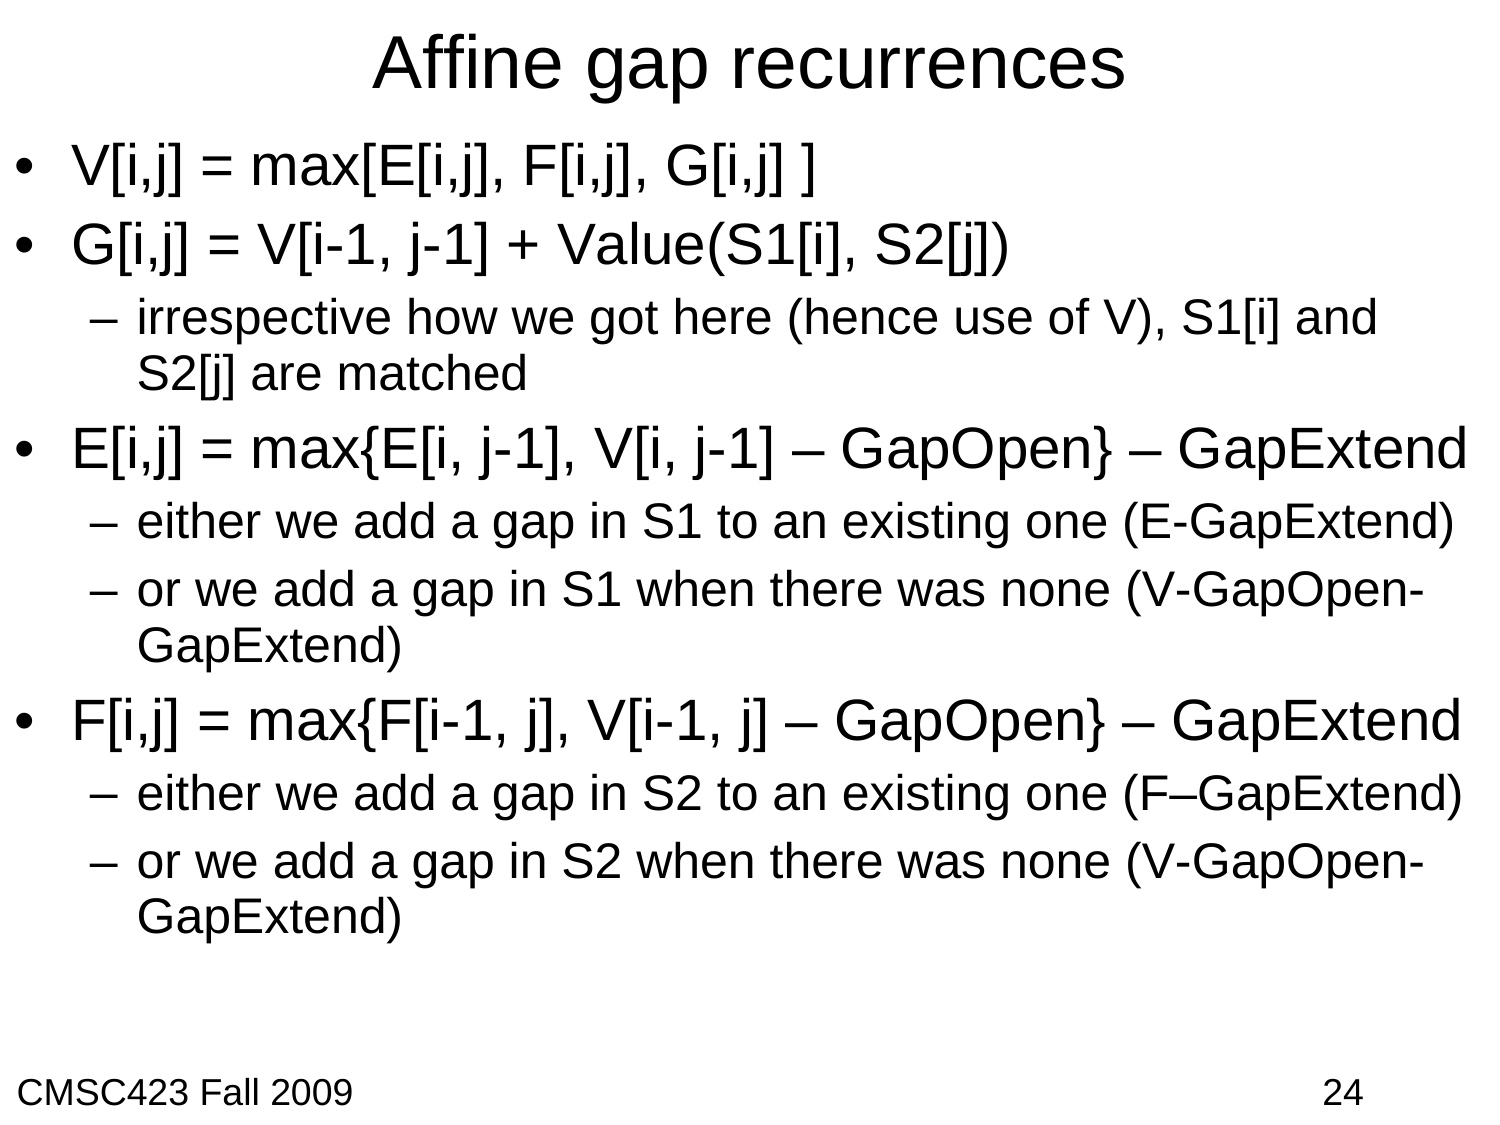

# Affine gap recurrences
V[i,j] = max[E[i,j], F[i,j], G[i,j] ]
G[i,j] = V[i-1, j-1] + Value(S1[i], S2[j])
irrespective how we got here (hence use of V), S1[i] and S2[j] are matched
E[i,j] = max{E[i, j-1], V[i, j-1] – GapOpen} – GapExtend
either we add a gap in S1 to an existing one (E-GapExtend)
or we add a gap in S1 when there was none (V-GapOpen-GapExtend)
F[i,j] = max{F[i-1, j], V[i-1, j] – GapOpen} – GapExtend
either we add a gap in S2 to an existing one (F–GapExtend)
or we add a gap in S2 when there was none (V-GapOpen-GapExtend)
CMSC423 Fall 2009
24